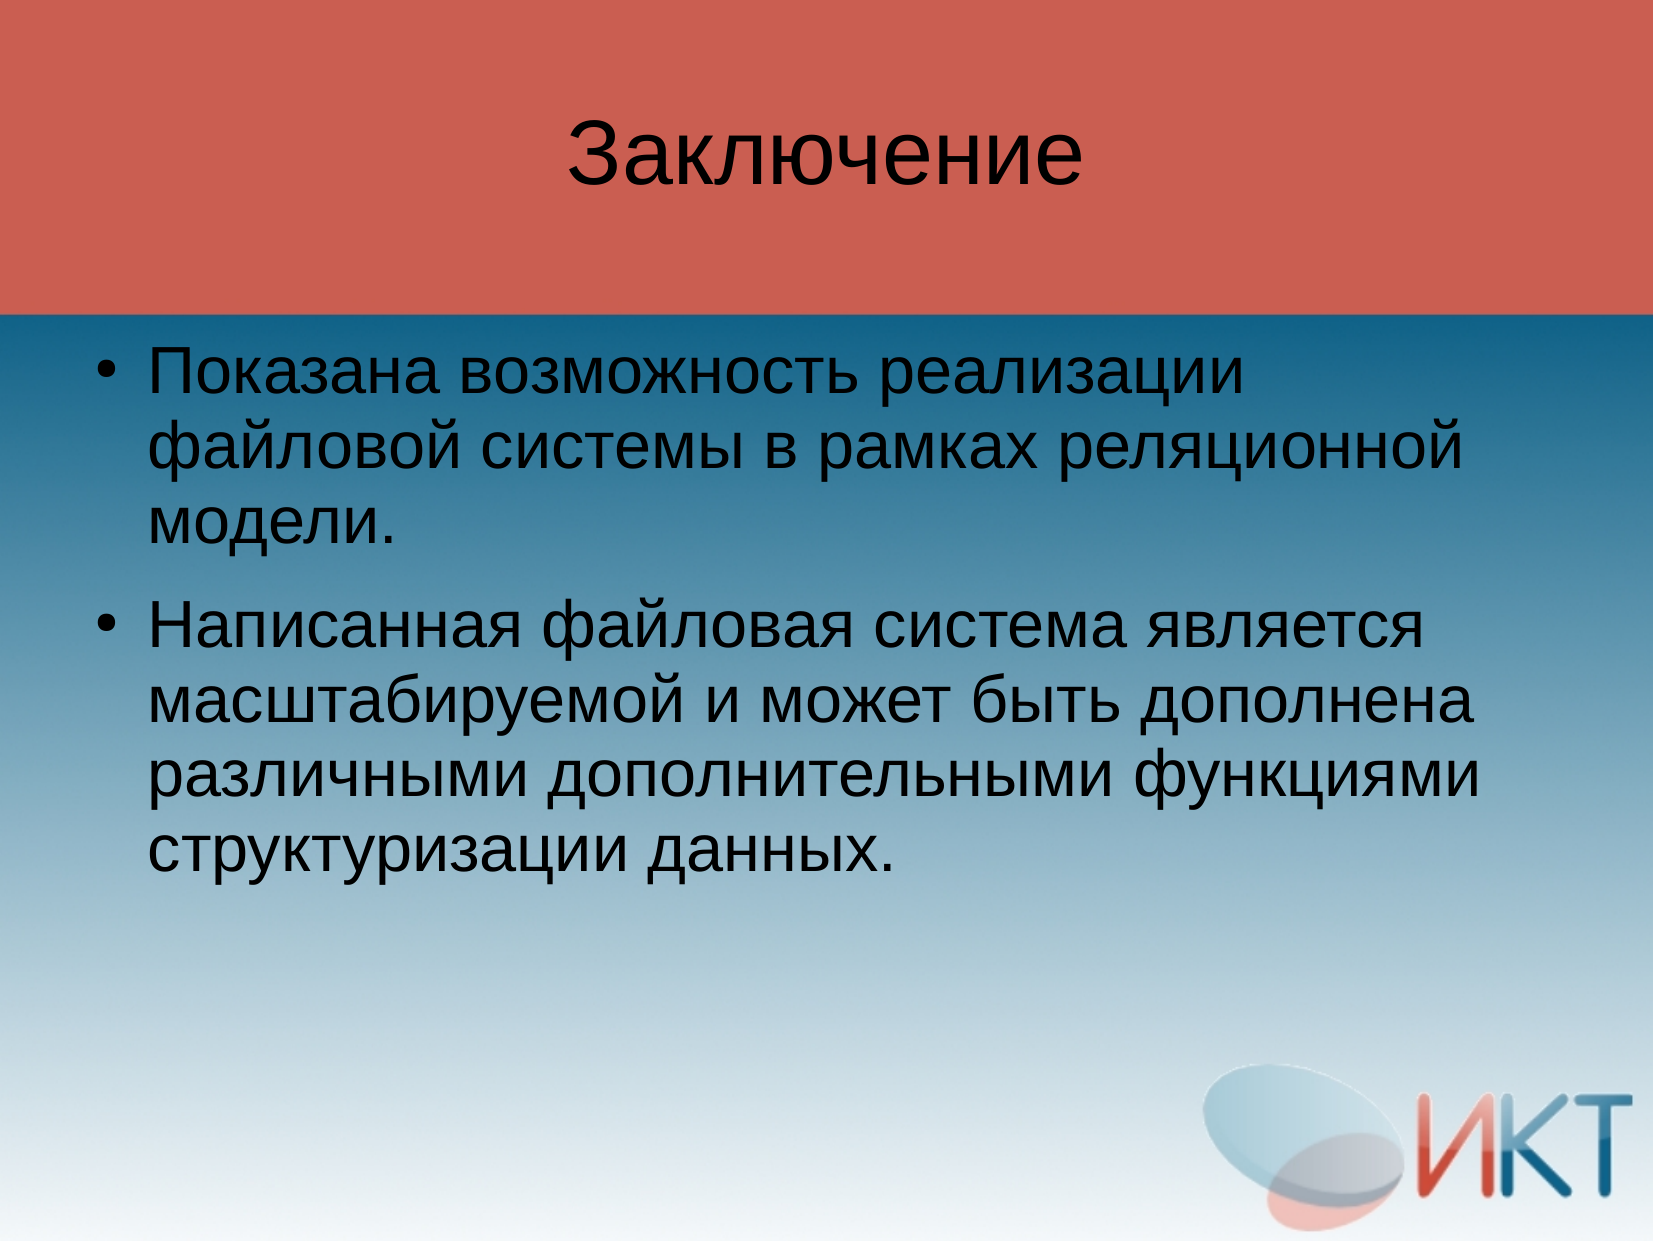

# Заключение
Показана возможность реализации файловой системы в рамках реляционной модели.
Написанная файловая система является масштабируемой и может быть дополнена различными дополнительными функциями структуризации данных.